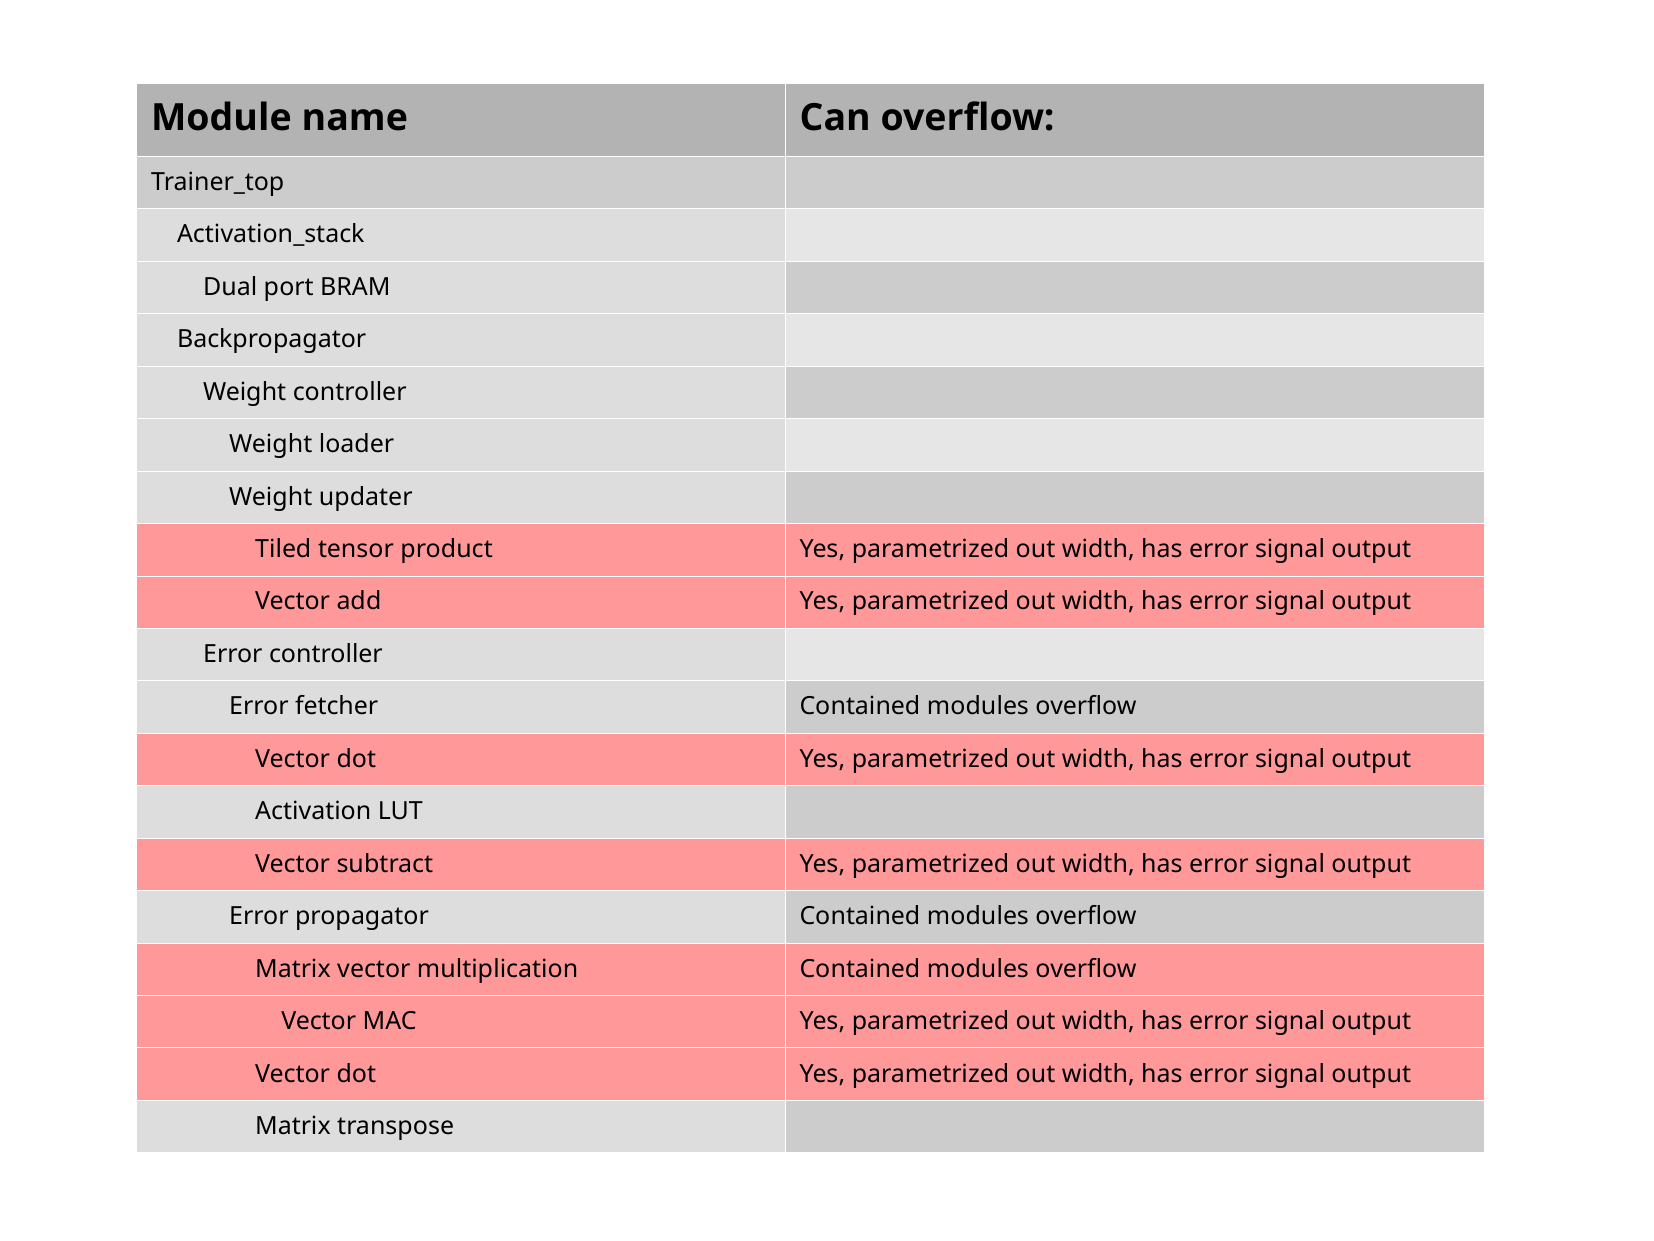

| Module name | Can overflow: |
| --- | --- |
| Trainer\_top | |
| Activation\_stack | |
| Dual port BRAM | |
| Backpropagator | |
| Weight controller | |
| Weight loader | |
| Weight updater | |
| Tiled tensor product | Yes, parametrized out width, has error signal output |
| Vector add | Yes, parametrized out width, has error signal output |
| Error controller | |
| Error fetcher | Contained modules overflow |
| Vector dot | Yes, parametrized out width, has error signal output |
| Activation LUT | |
| Vector subtract | Yes, parametrized out width, has error signal output |
| Error propagator | Contained modules overflow |
| Matrix vector multiplication | Contained modules overflow |
| Vector MAC | Yes, parametrized out width, has error signal output |
| Vector dot | Yes, parametrized out width, has error signal output |
| Matrix transpose | |